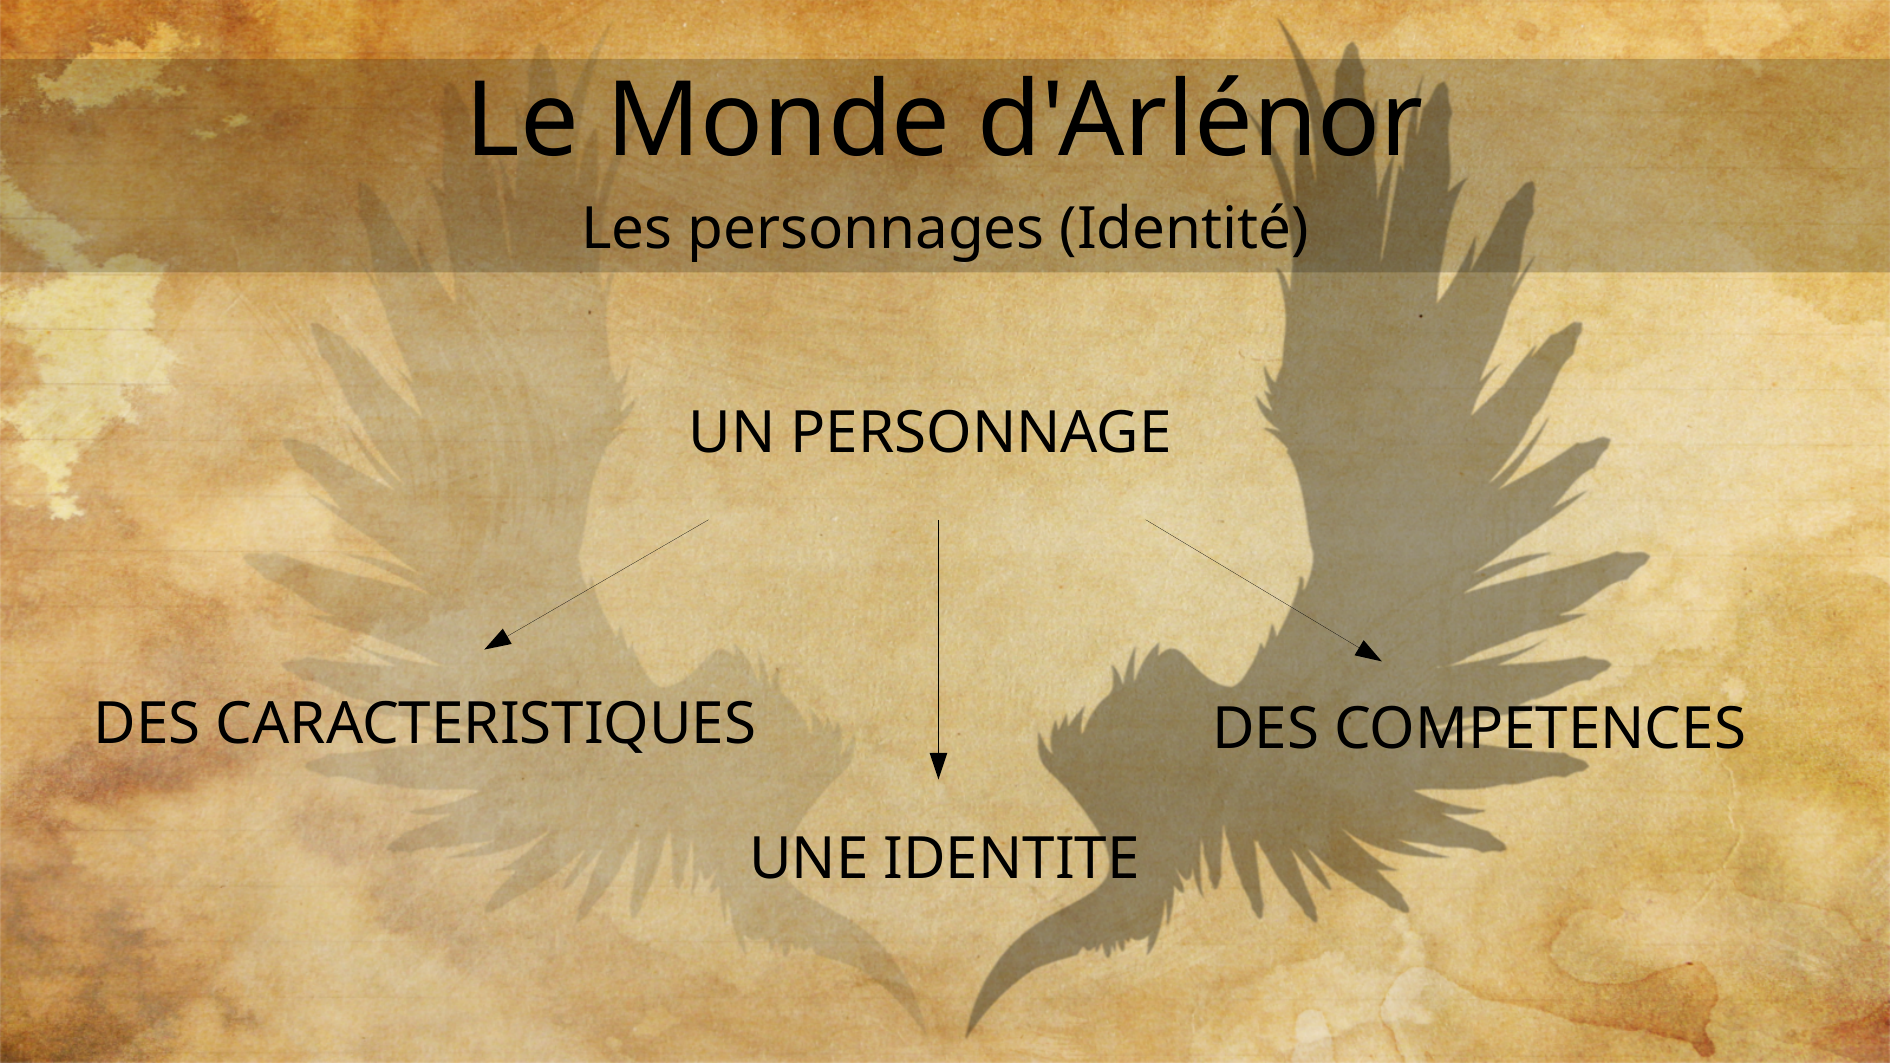

# Le Monde d'Arlénor Les personnages (Identité)
UN PERSONNAGE
DES CARACTERISTIQUES
DES COMPETENCES
UNE IDENTITE